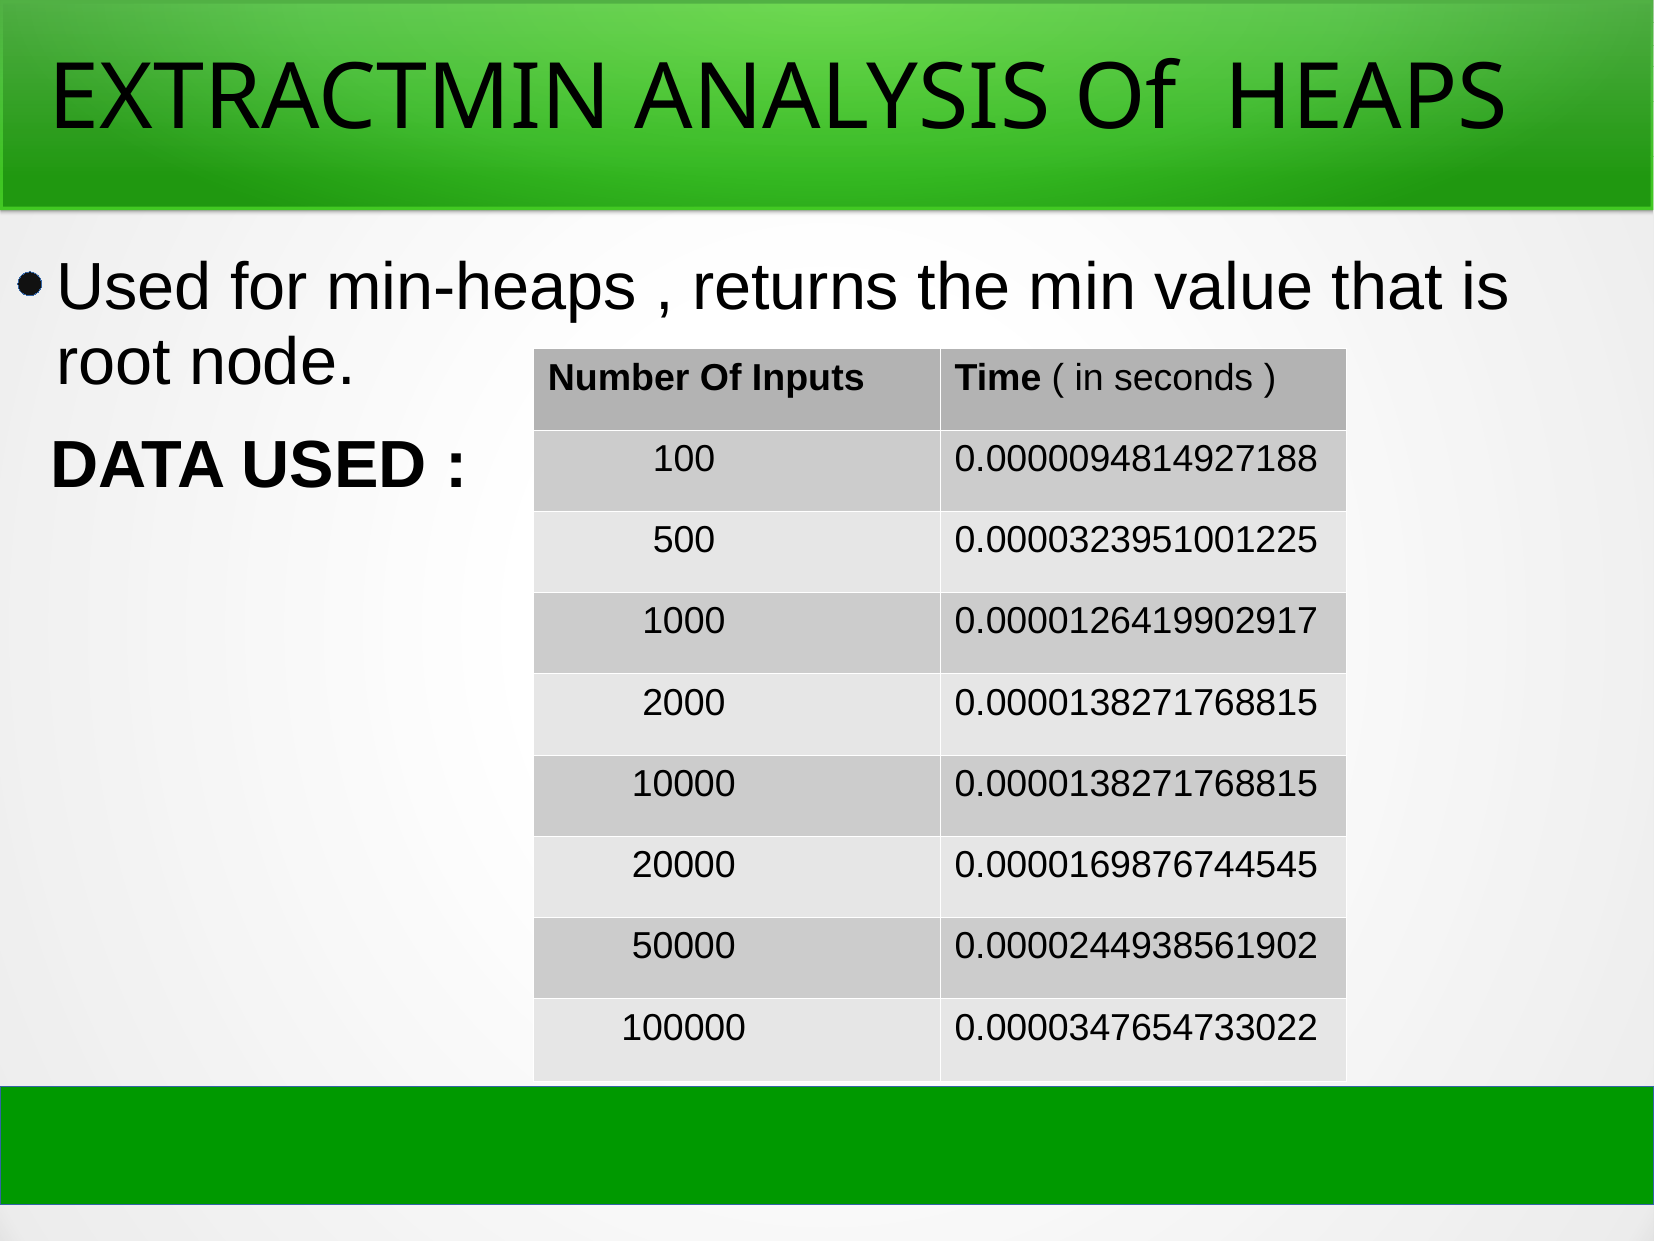

EXTRACTMIN ANALYSIS Of HEAPS
Used for min-heaps , returns the min value that is
root node.
| Number Of Inputs | Time ( in seconds ) |
| --- | --- |
| 100 | 0.0000094814927188 |
| 500 | 0.0000323951001225 |
| 1000 | 0.0000126419902917 |
| 2000 | 0.0000138271768815 |
| 10000 | 0.0000138271768815 |
| 20000 | 0.0000169876744545 |
| 50000 | 0.0000244938561902 |
| 100000 | 0.0000347654733022 |
DATA USED :
12/26/03
AVL Trees - Lecture 8
46